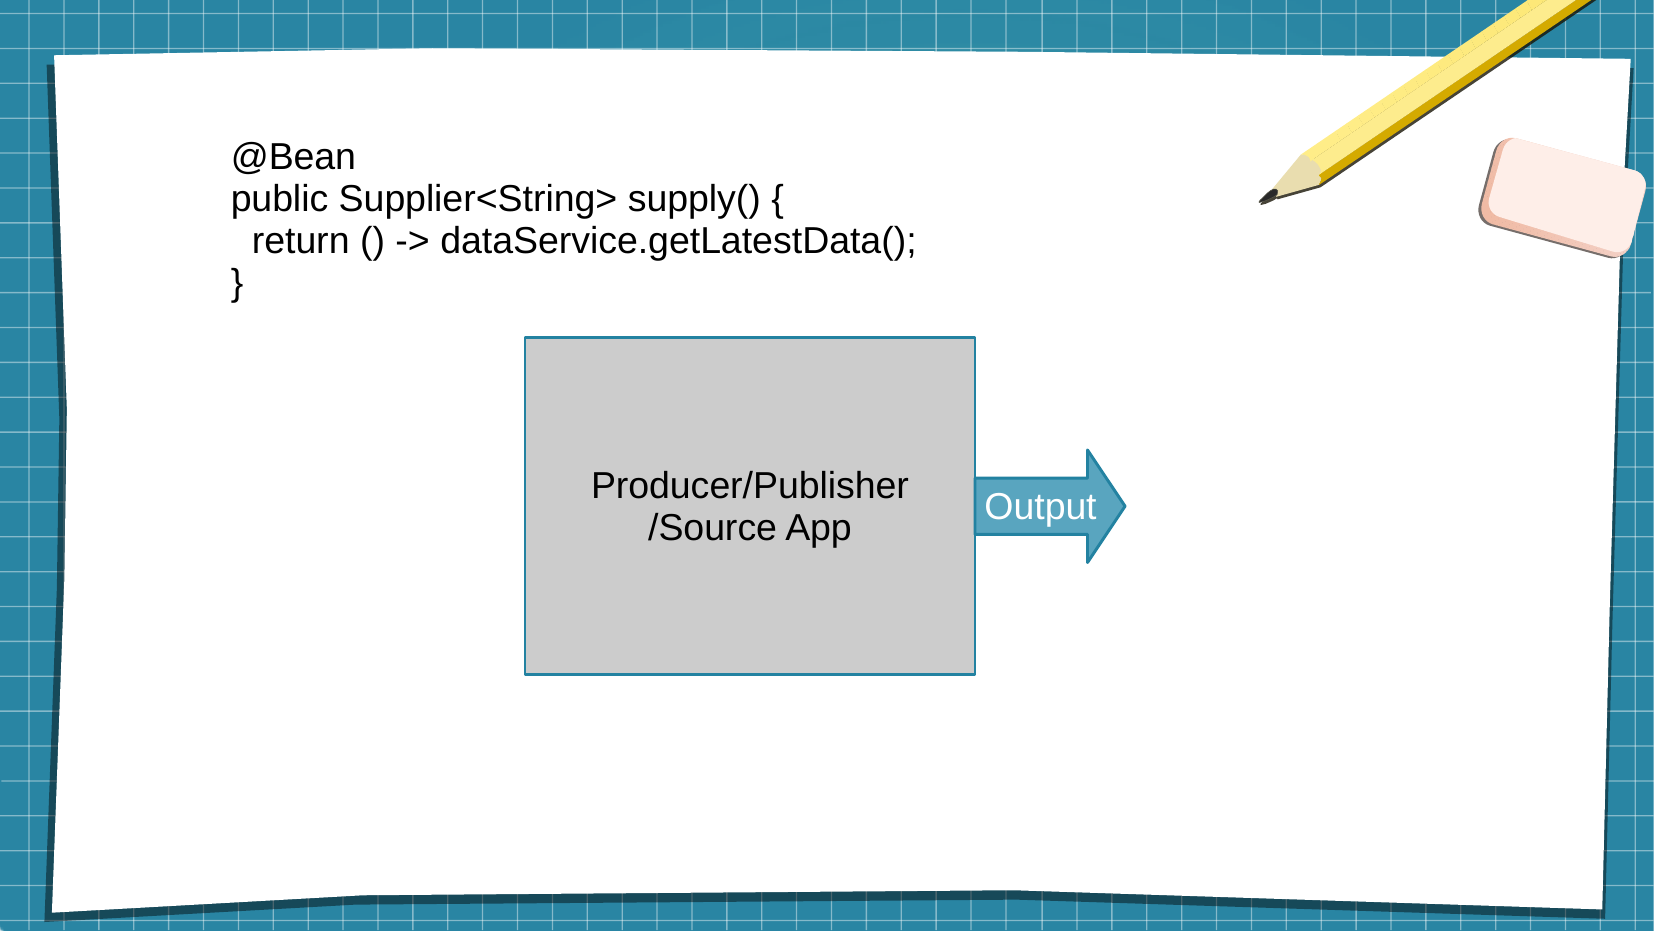

@Bean
public Supplier<String> supply() {
 return () -> dataService.getLatestData();
}
Producer/Publisher
/Source App
Output